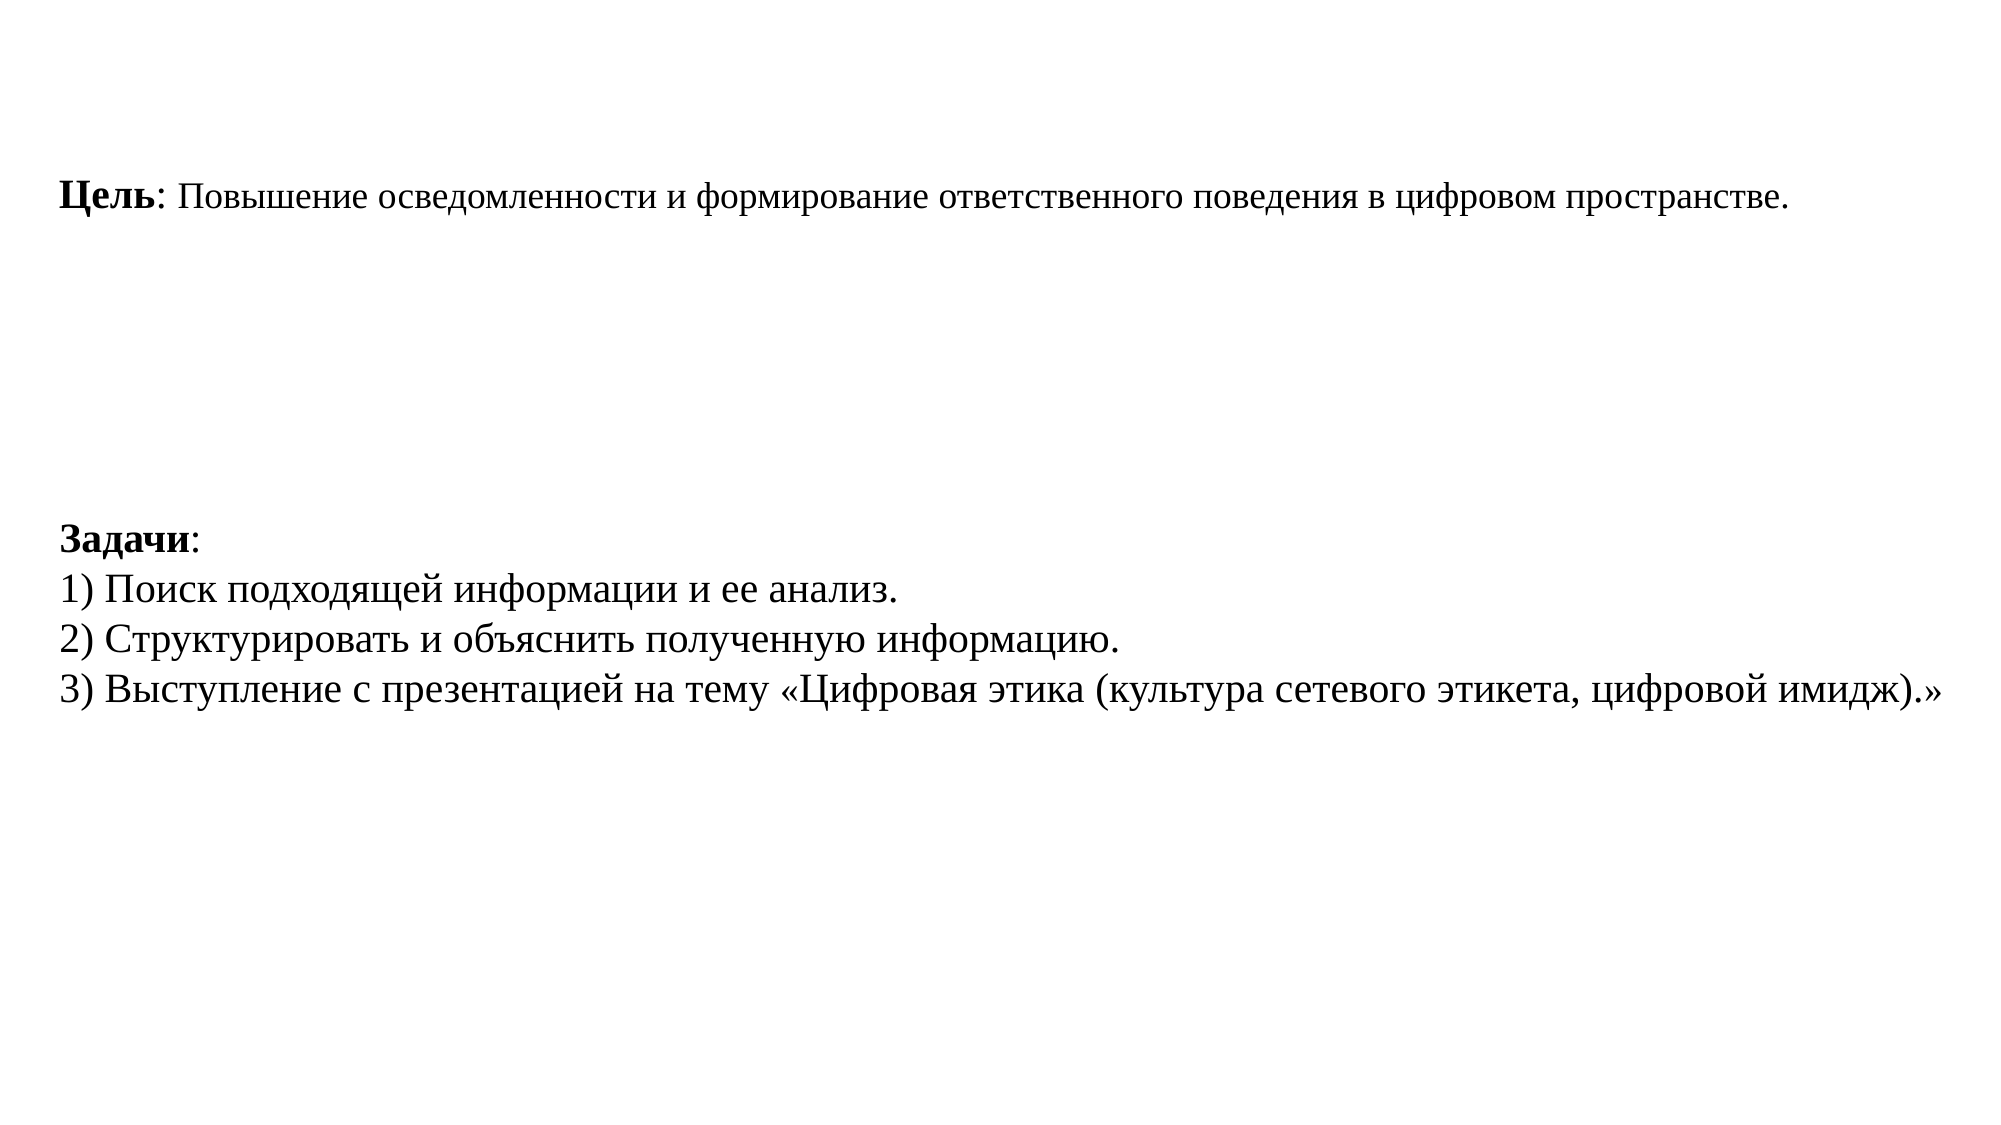

Цель: Повышение осведомленности и формирование ответственного поведения в цифровом пространстве.
Задачи:
1) Поиск подходящей информации и ее анализ.
2) Структурировать и объяснить полученную информацию.
3) Выступление с презентацией на тему «Цифровая этика (культура сетевого этикета, цифровой имидж).»